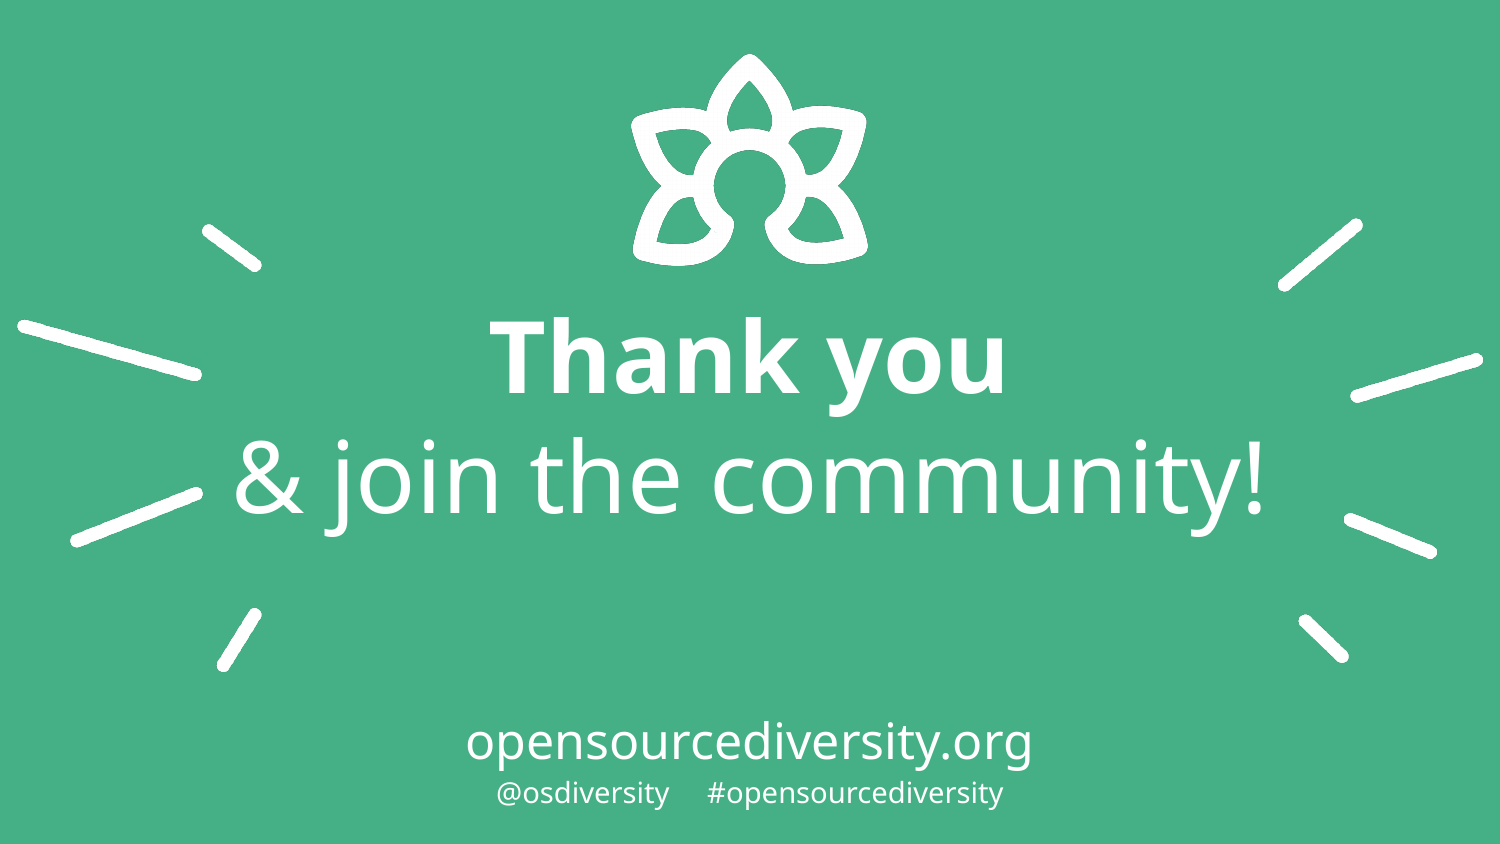

# Thank you & join the community!
opensourcediversity.org
@osdiversity #opensourcediversity